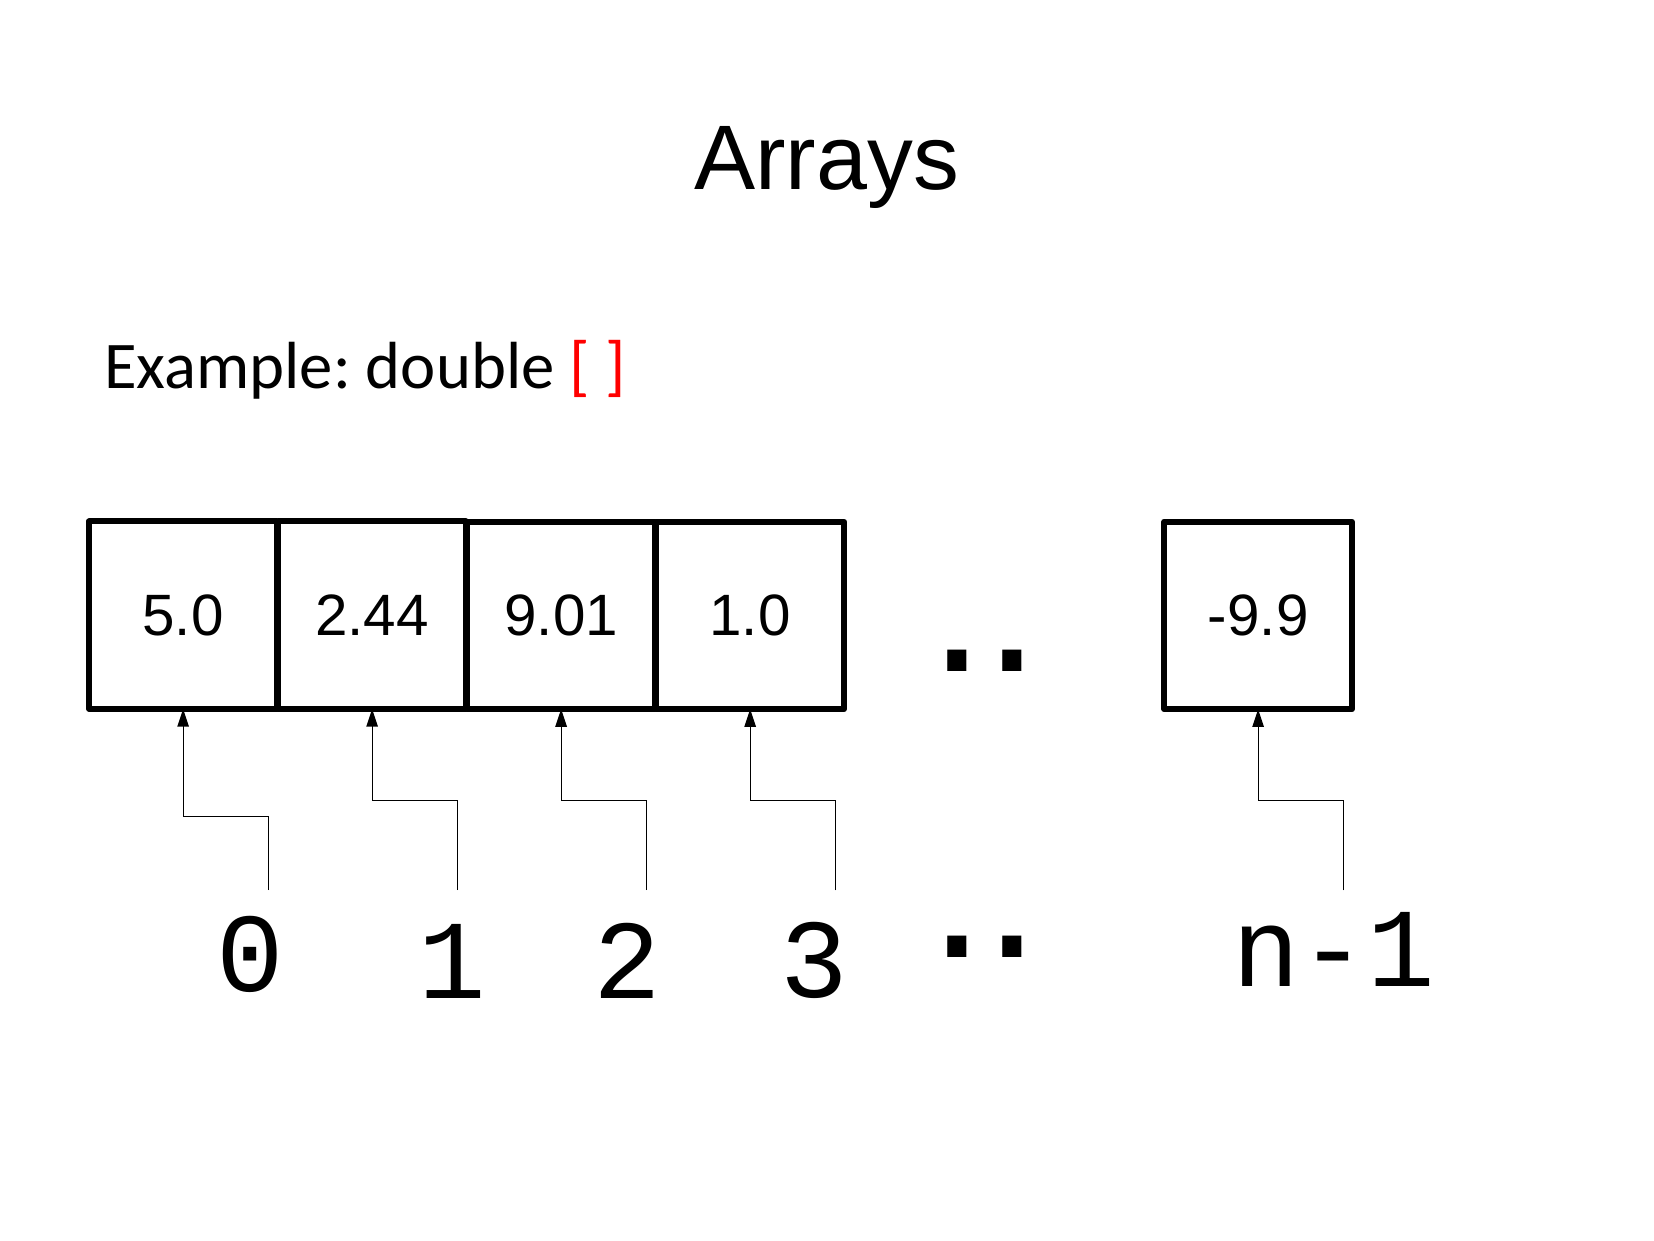

# Arrays
Example: double [ ]
..
5.0
2.44
9.01
1.0
-9.9
..
n-1
3
1
2
0